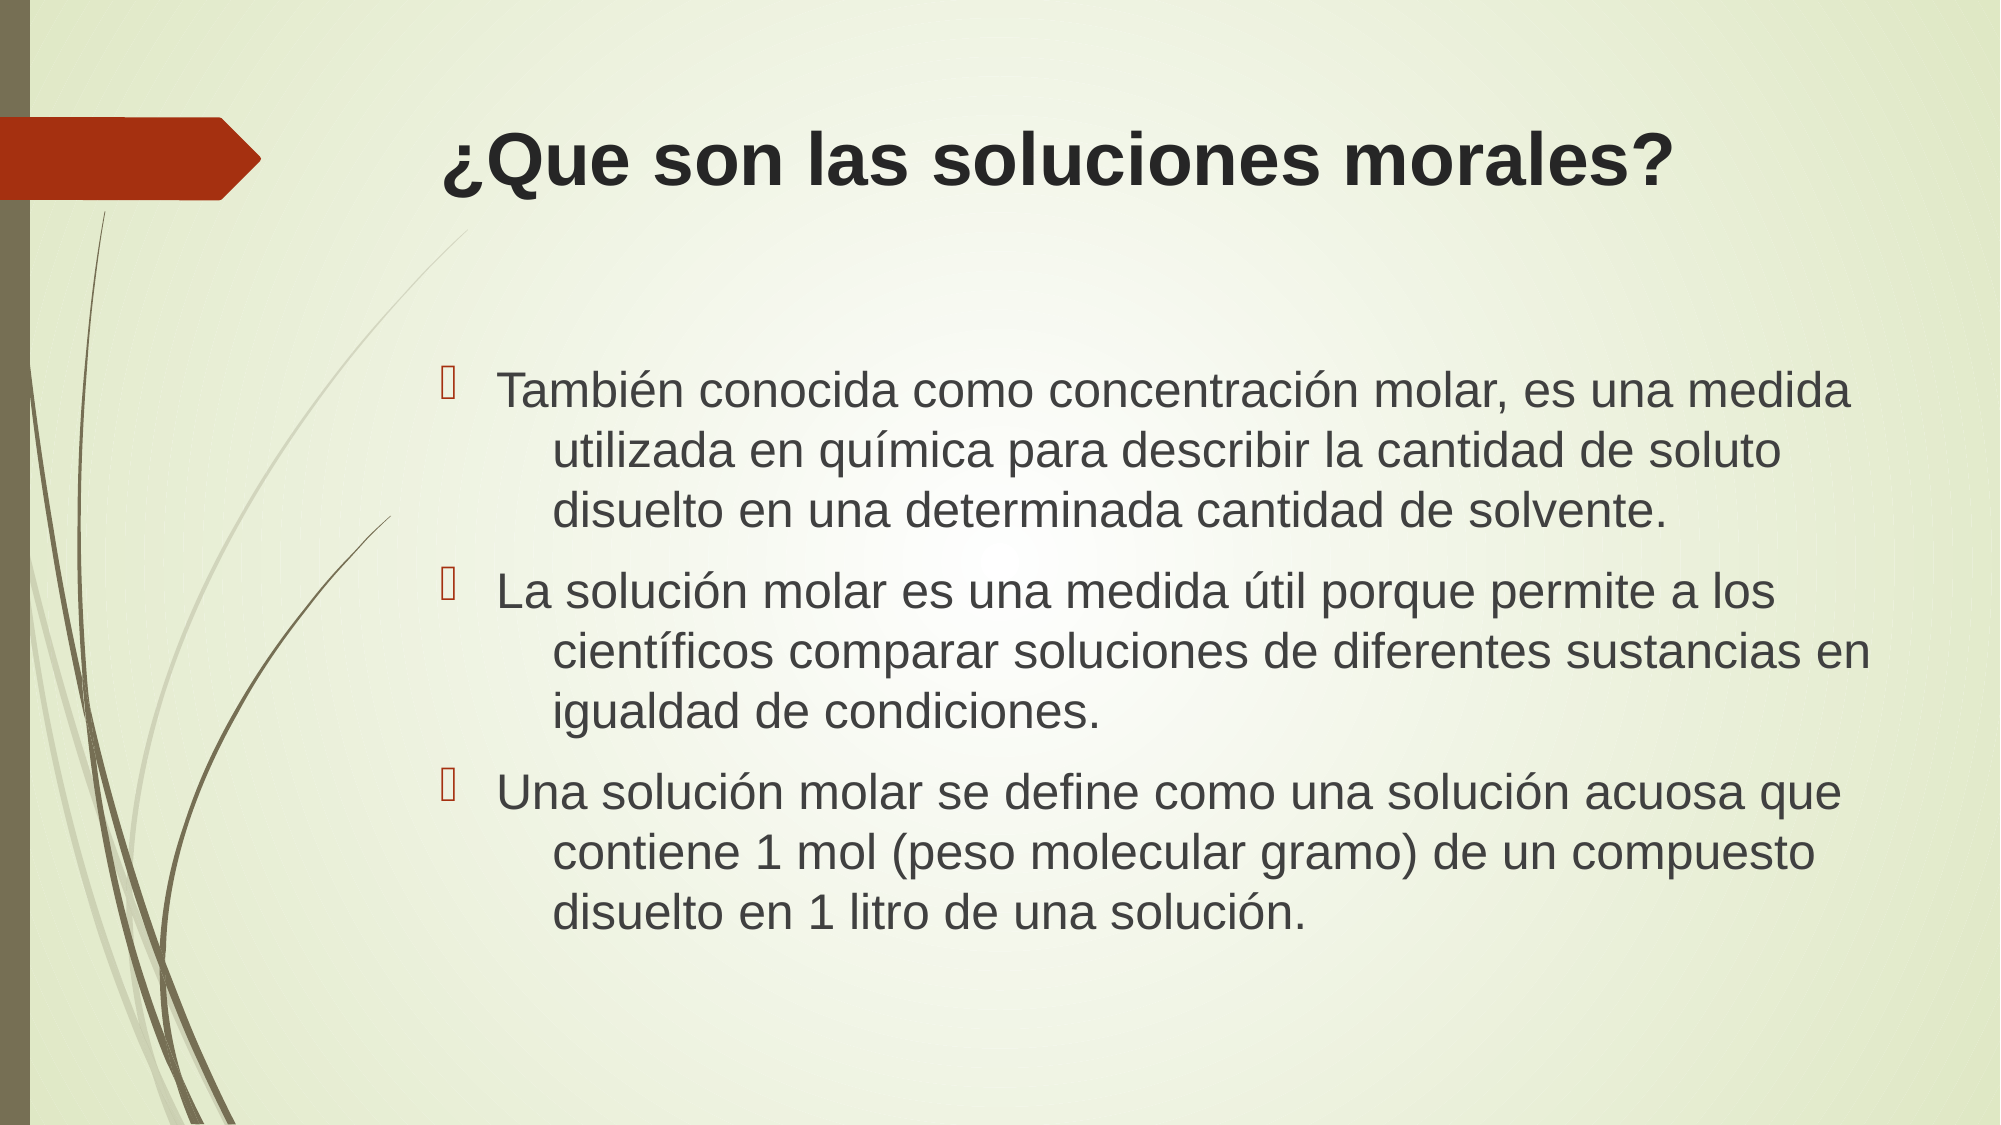

# ¿Que son las soluciones morales?
También conocida como concentración molar, es una medida utilizada en química para describir la cantidad de soluto disuelto en una determinada cantidad de solvente.
La solución molar es una medida útil porque permite a los científicos comparar soluciones de diferentes sustancias en igualdad de condiciones.
Una solución molar se define como una solución acuosa que contiene 1 mol (peso molecular gramo) de un compuesto disuelto en 1 litro de una solución.